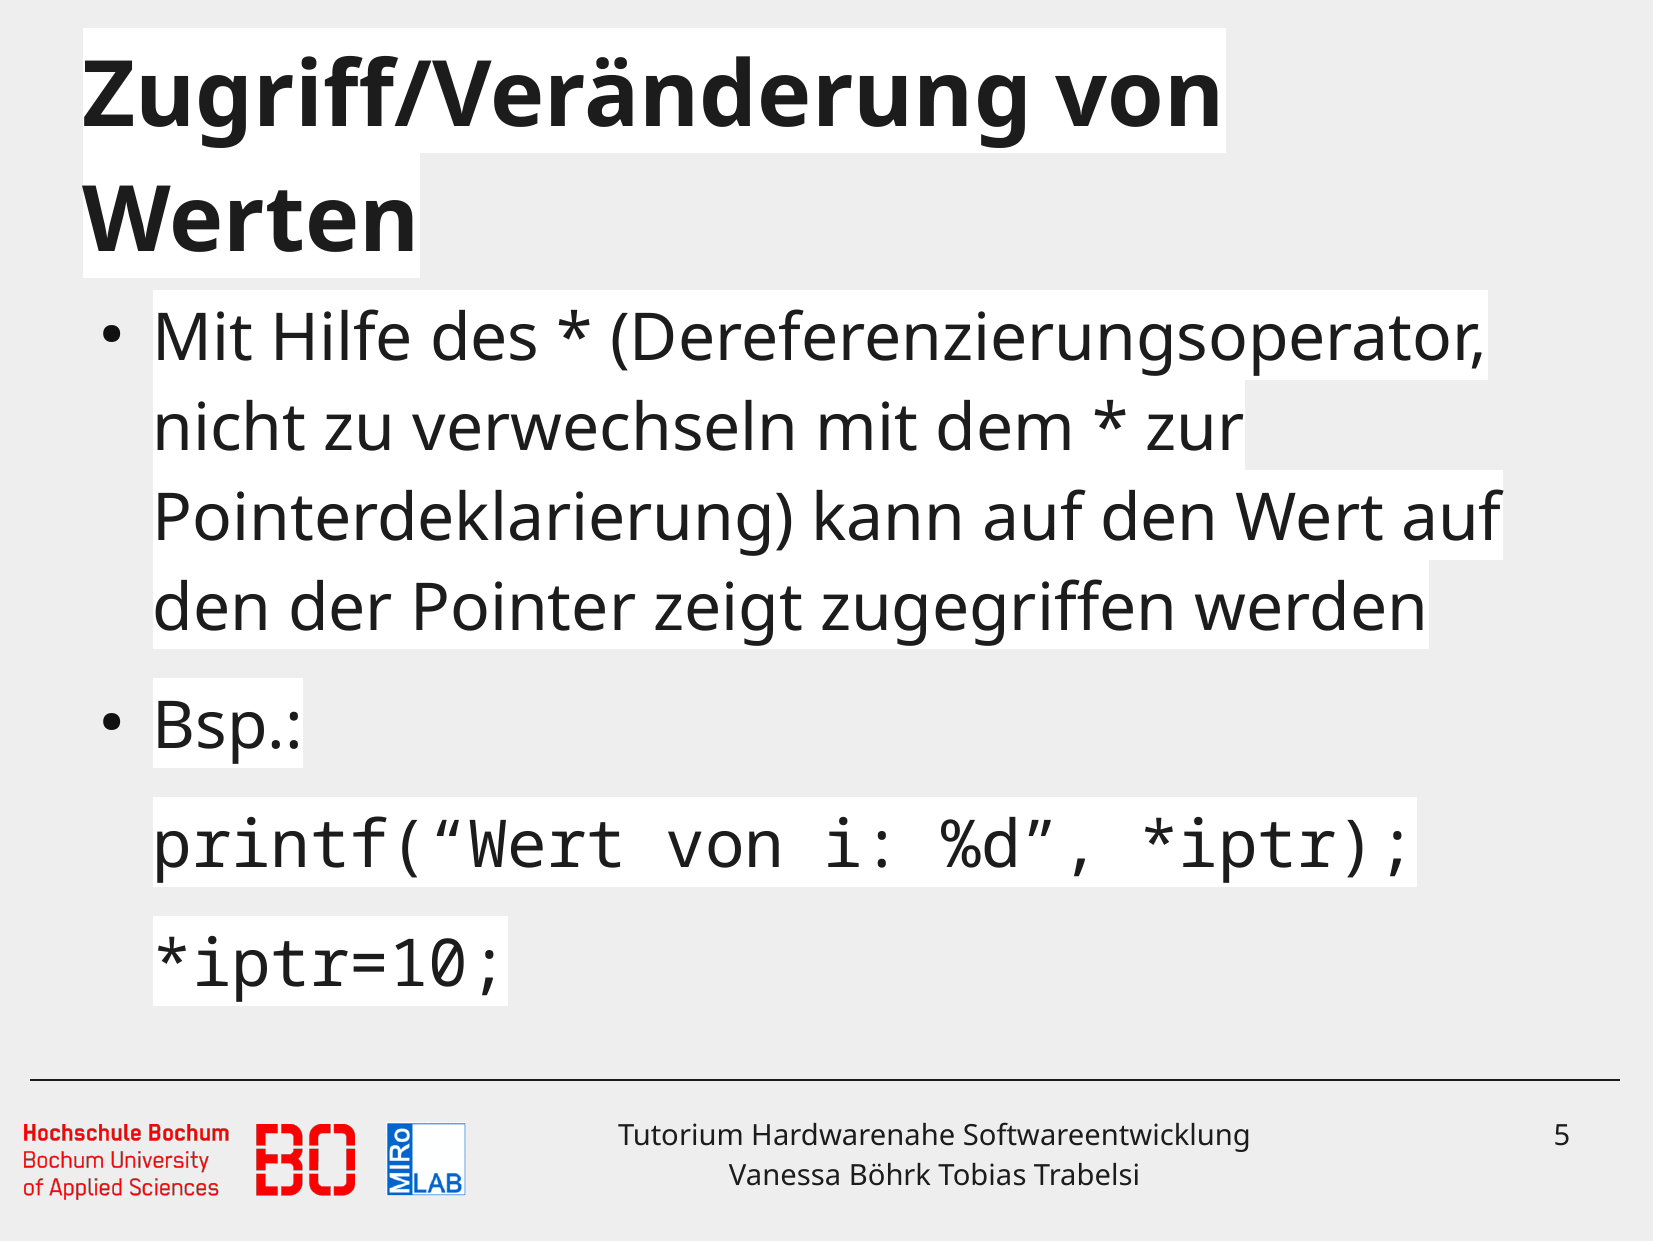

# Zugriff/Veränderung von Werten
Mit Hilfe des * (Dereferenzierungsoperator, nicht zu verwechseln mit dem * zur Pointerdeklarierung) kann auf den Wert auf den der Pointer zeigt zugegriffen werden
Bsp.:
printf(“Wert von i: %d”, *iptr);
*iptr=10;
Vanessa Böhrk - Tutorium Hardwarenahe Softwareentwicklung
5